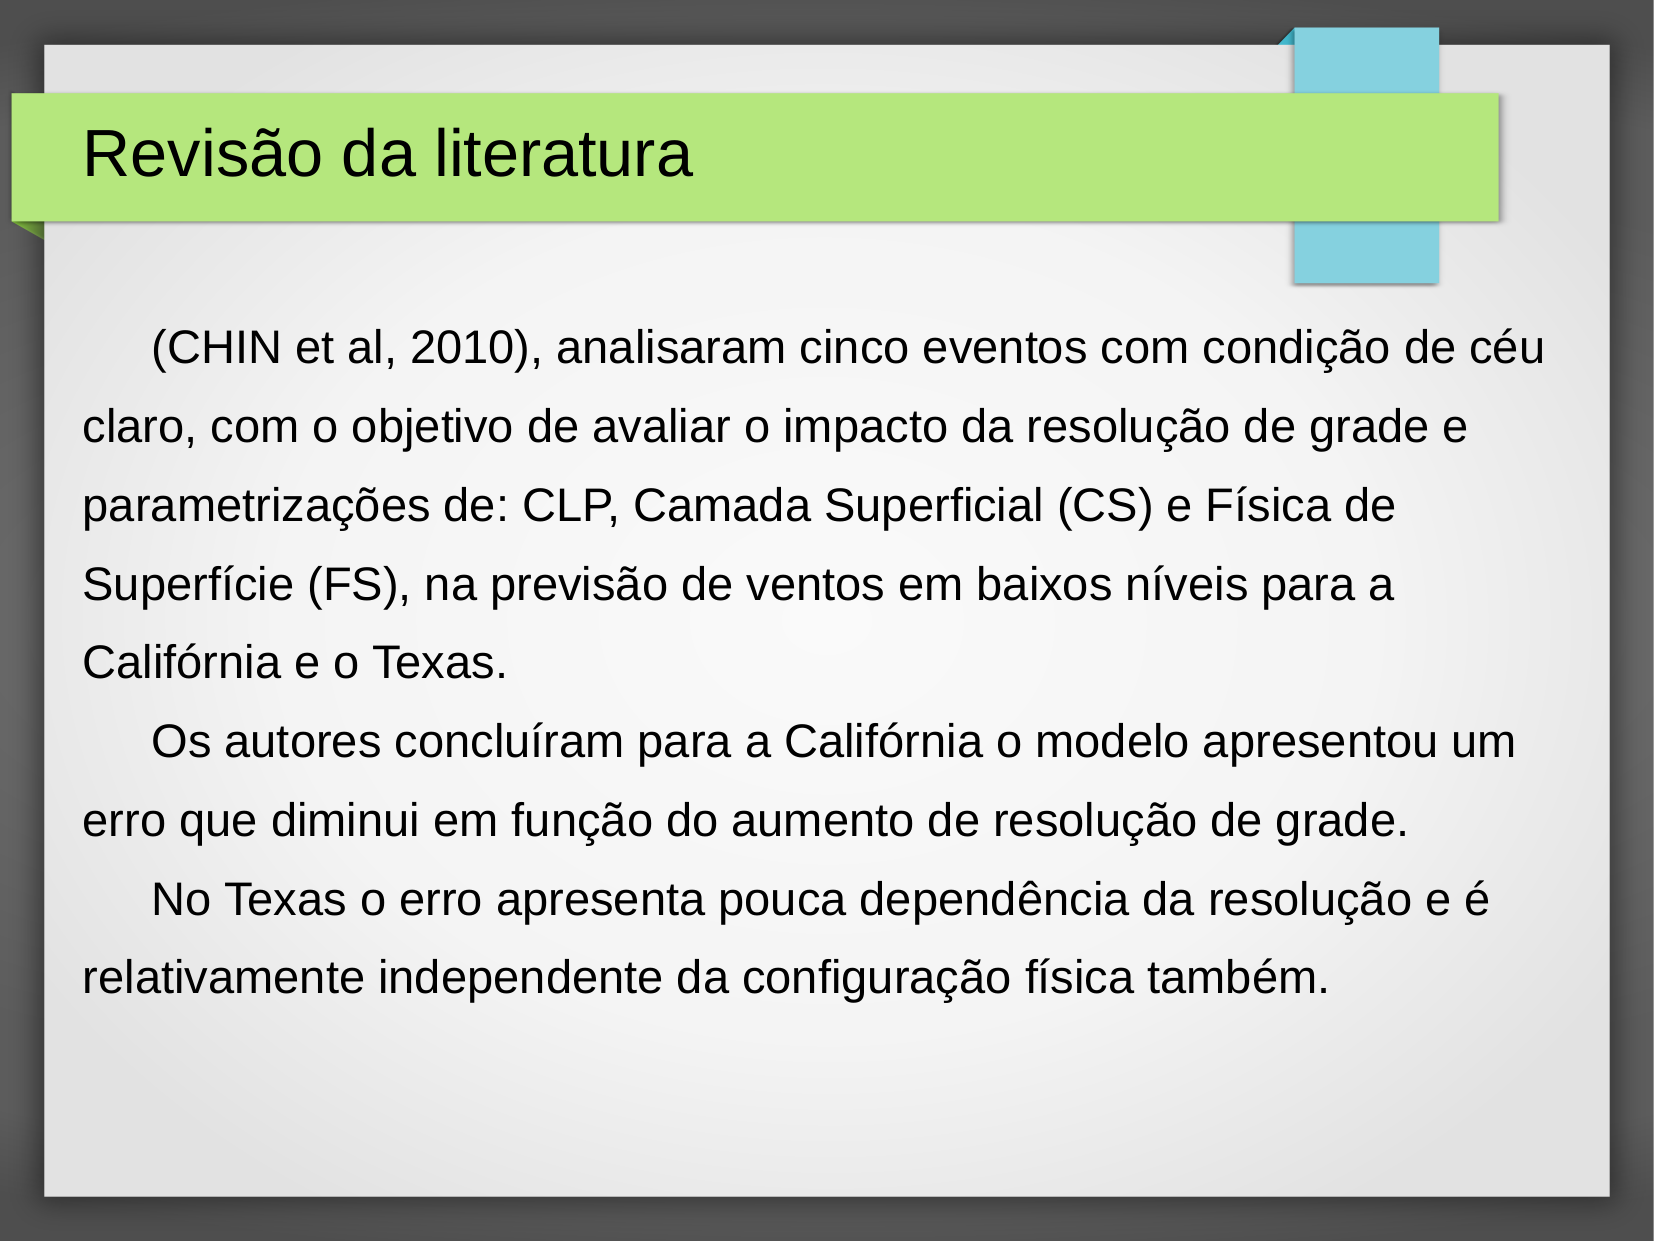

# Revisão da literatura
(CHIN et al, 2010), analisaram cinco eventos com condição de céu claro, com o objetivo de avaliar o impacto da resolução de grade e parametrizações de: CLP, Camada Superficial (CS) e Física de Superfície (FS), na previsão de ventos em baixos níveis para a Califórnia e o Texas.
Os autores concluíram para a Califórnia o modelo apresentou um erro que diminui em função do aumento de resolução de grade.
No Texas o erro apresenta pouca dependência da resolução e é relativamente independente da configuração física também.